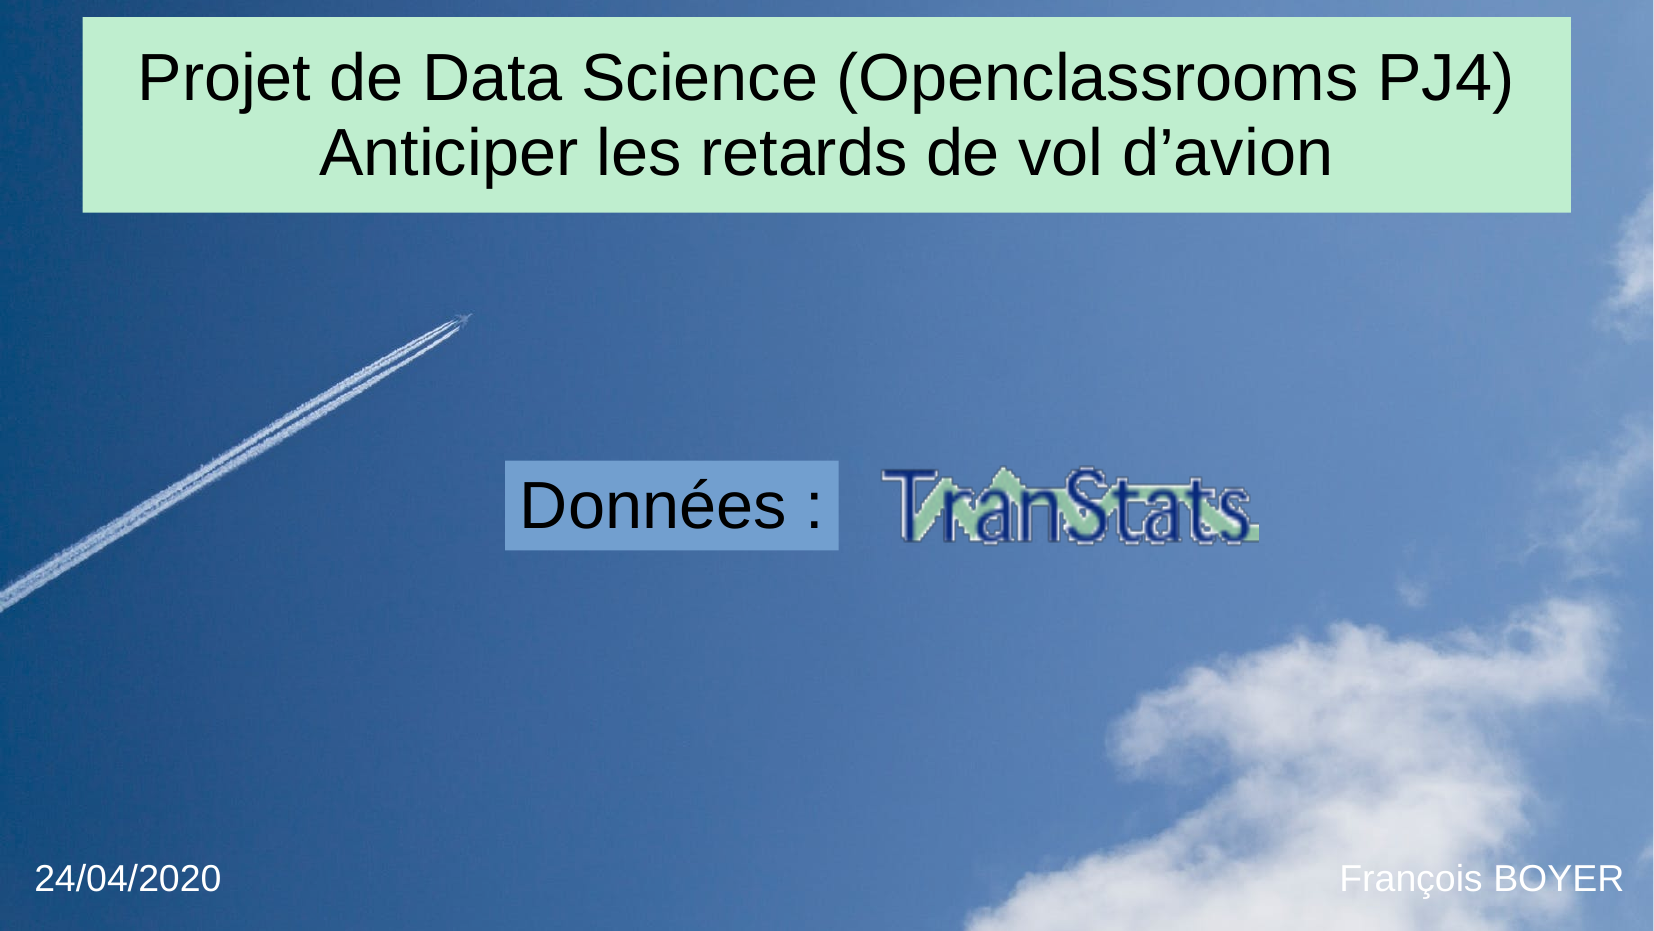

Projet de Data Science (Openclassrooms PJ4)
Anticiper les retards de vol d’avion
#
Données :
24/04/2020
François BOYER